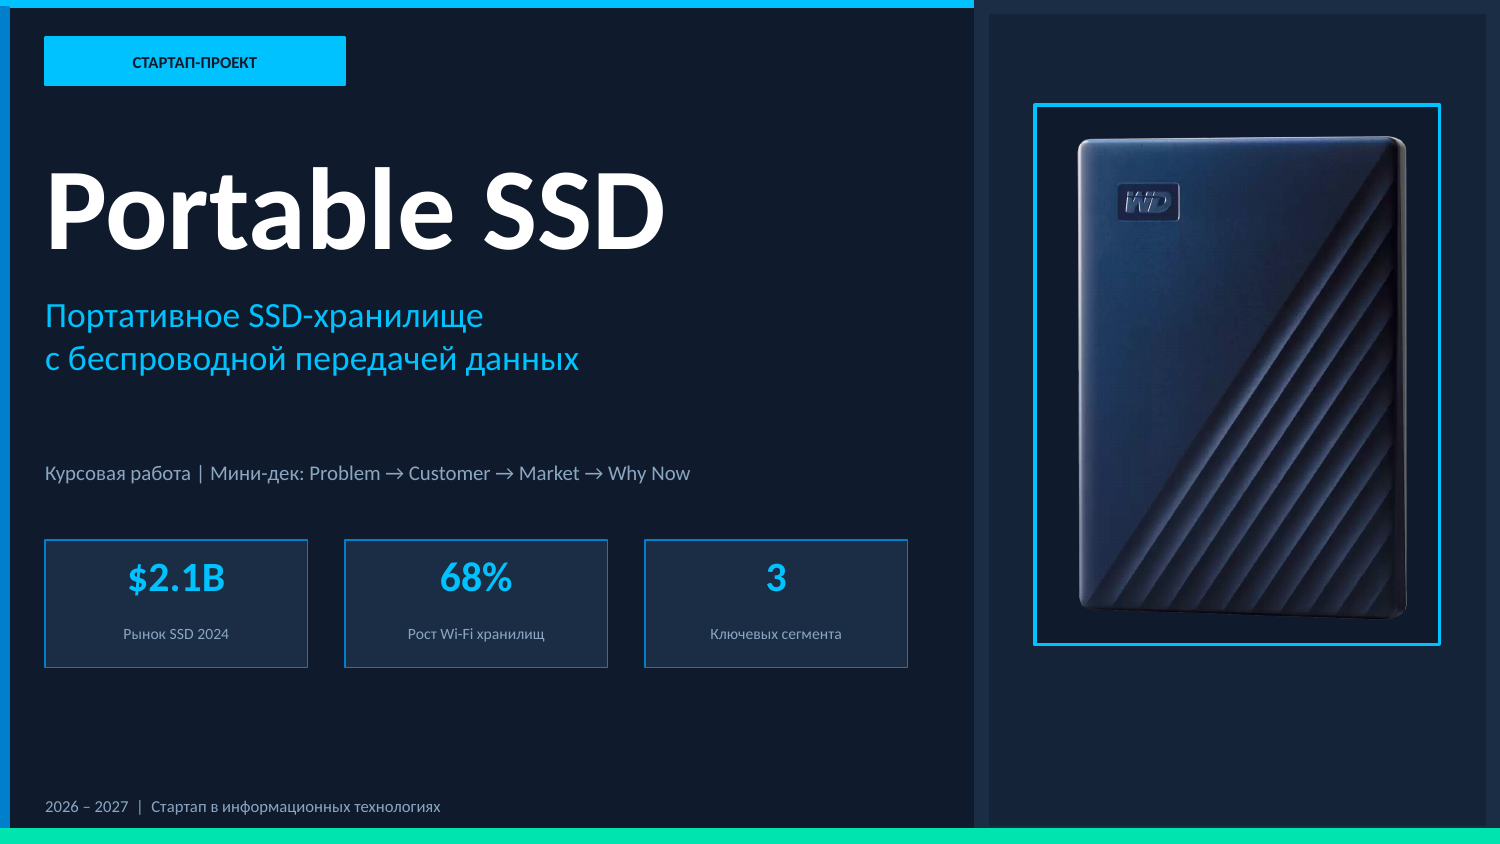

СТАРТАП-ПРОЕКТ
Portable SSD
Портативное SSD-хранилище
с беспроводной передачей данных
Курсовая работа | Мини-дек: Problem → Customer → Market → Why Now
$2.1B
68%
3
Рынок SSD 2024
Рост Wi-Fi хранилищ
Ключевых сегмента
2026 – 2027 | Cтартап в информационных технологиях